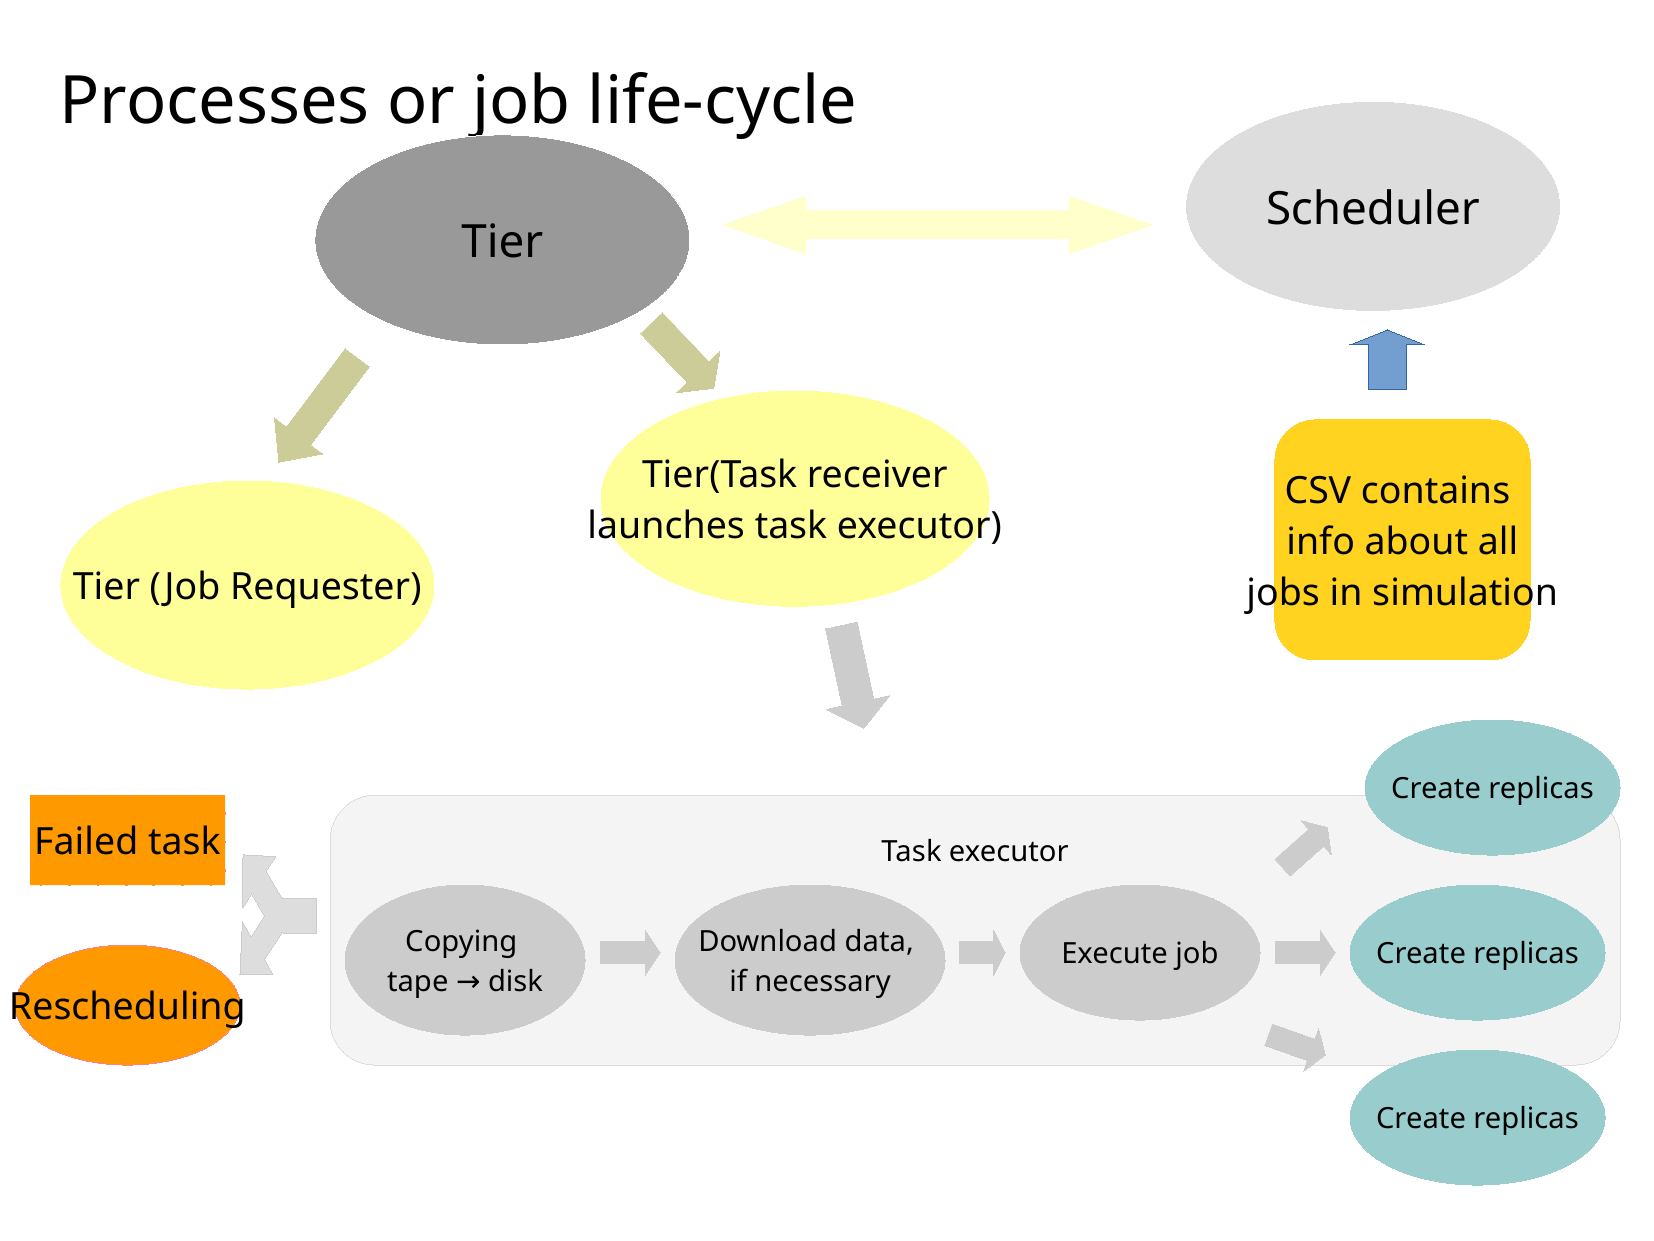

Processes or job life-cycle
Scheduler
Tier
Tier(Task receiver
launches task executor)
CSV contains
info about all
 jobs in simulation
Tier (Job Requester)
Create replicas
Failed task
Task executor
Copying
tape → disk
Download data,
if necessary
Execute job
Create replicas
Rescheduling
Create replicas